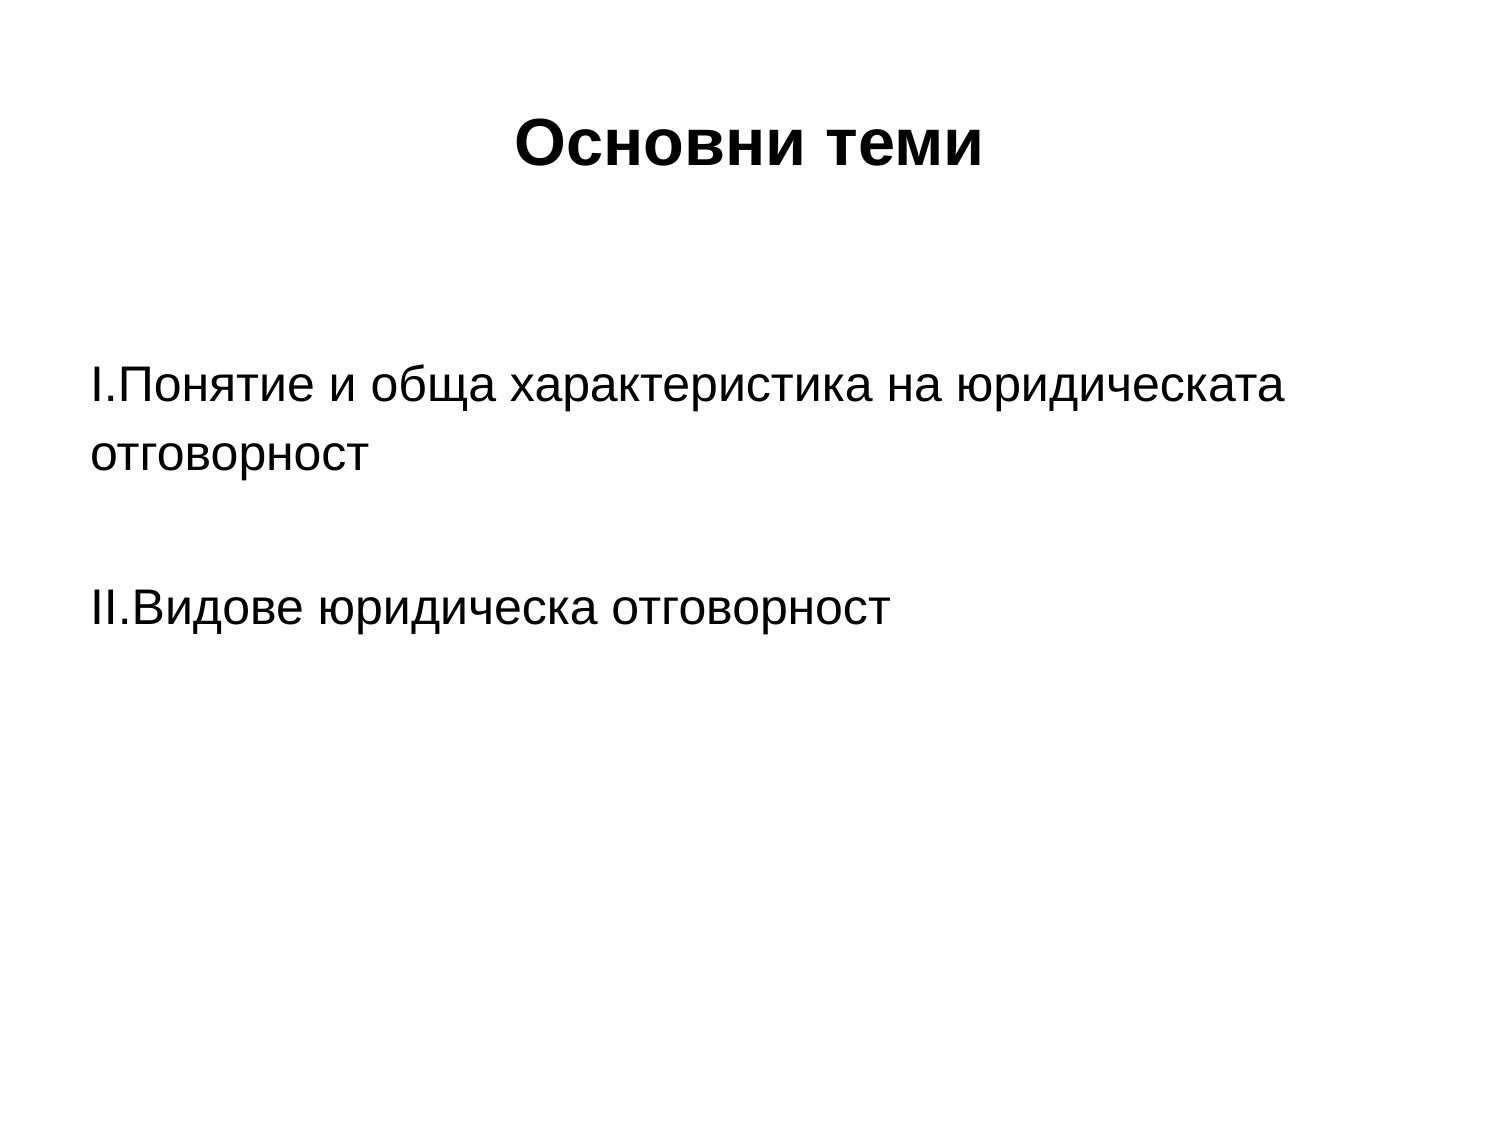

# Основни теми
І.Понятие и обща характеристика на юридическата отговорност
ІІ.Видове юридическа отговорност